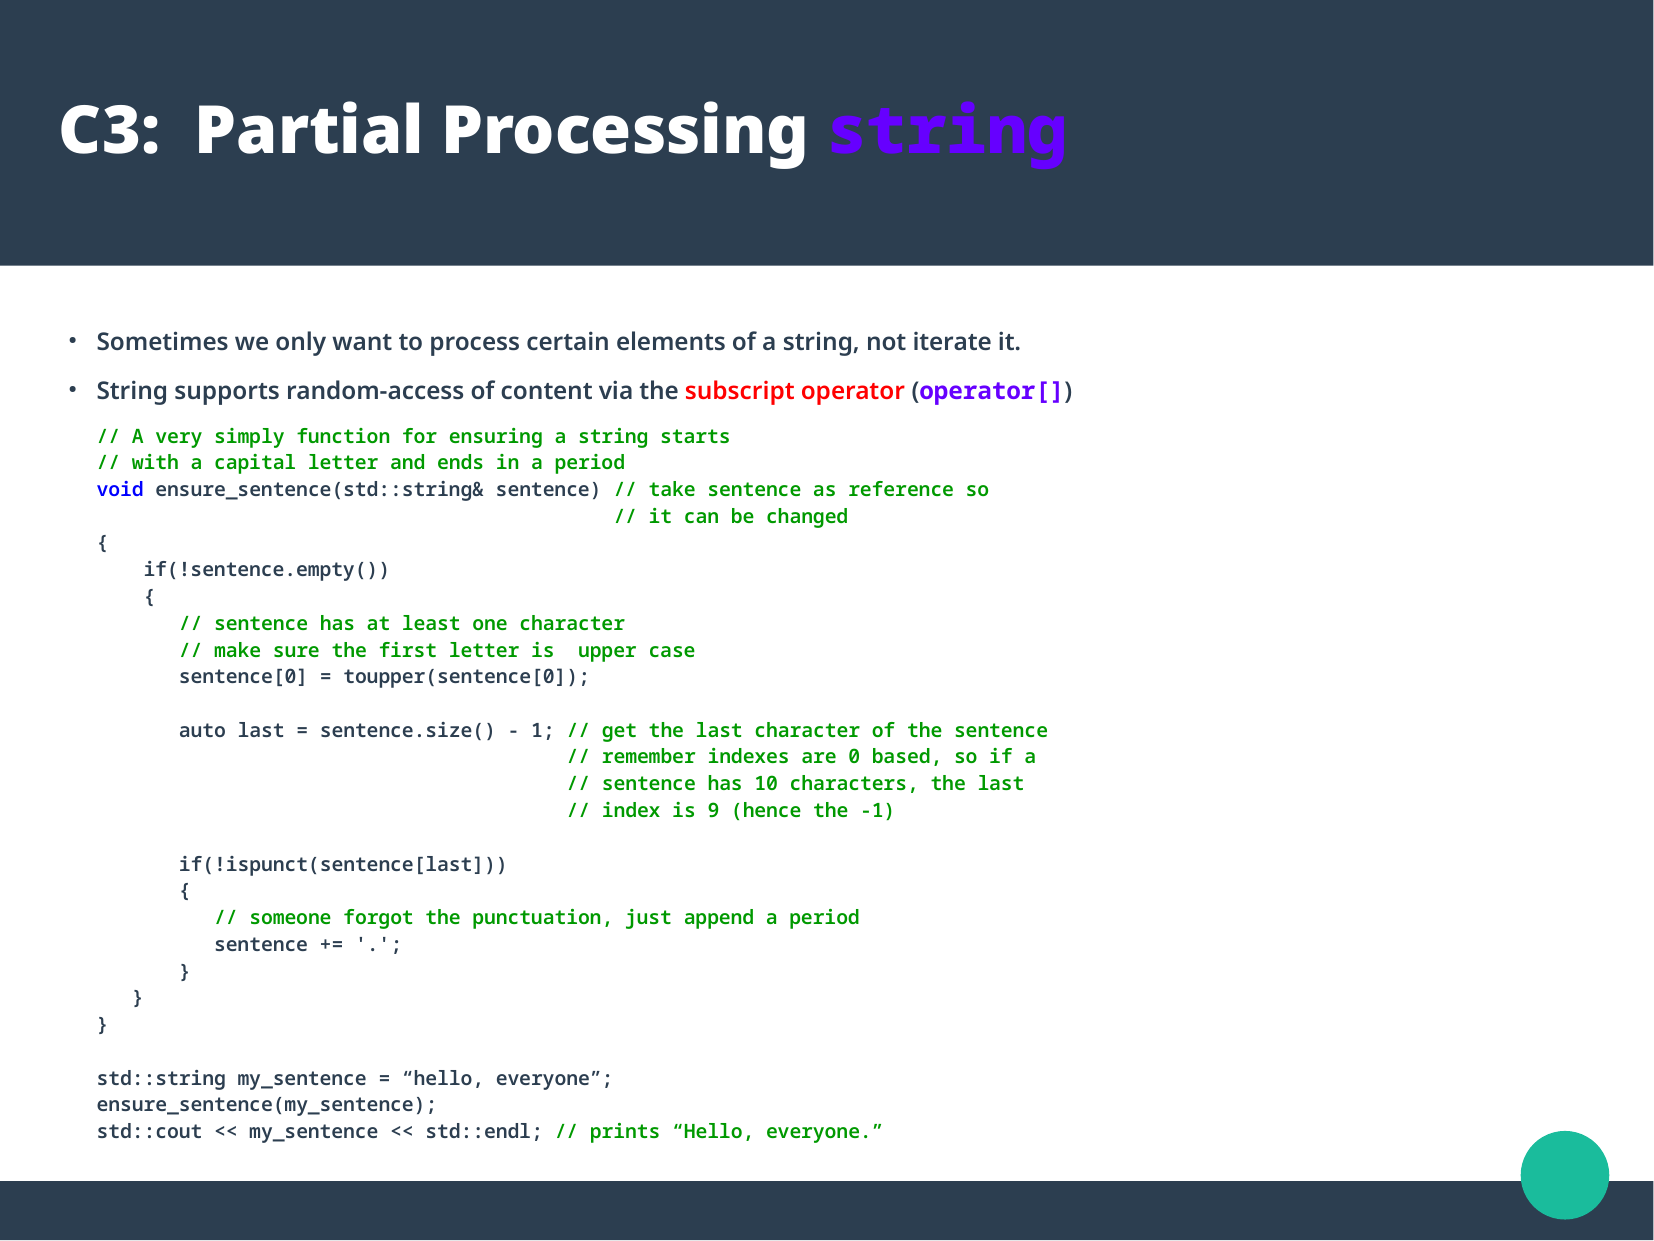

# C3: Partial Processing string
Sometimes we only want to process certain elements of a string, not iterate it.
String supports random-access of content via the subscript operator (operator[])
// A very simply function for ensuring a string starts
// with a capital letter and ends in a period
void ensure_sentence(std::string& sentence) // take sentence as reference so
 // it can be changed
{
 if(!sentence.empty())
 {
 // sentence has at least one character
 // make sure the first letter is upper case
 sentence[0] = toupper(sentence[0]);
 auto last = sentence.size() - 1; // get the last character of the sentence
 // remember indexes are 0 based, so if a
 // sentence has 10 characters, the last
 // index is 9 (hence the -1)
 if(!ispunct(sentence[last]))
 {
 // someone forgot the punctuation, just append a period
 sentence += '.';
 }
 }
}
std::string my_sentence = “hello, everyone”;
ensure_sentence(my_sentence);
std::cout << my_sentence << std::endl; // prints “Hello, everyone.”